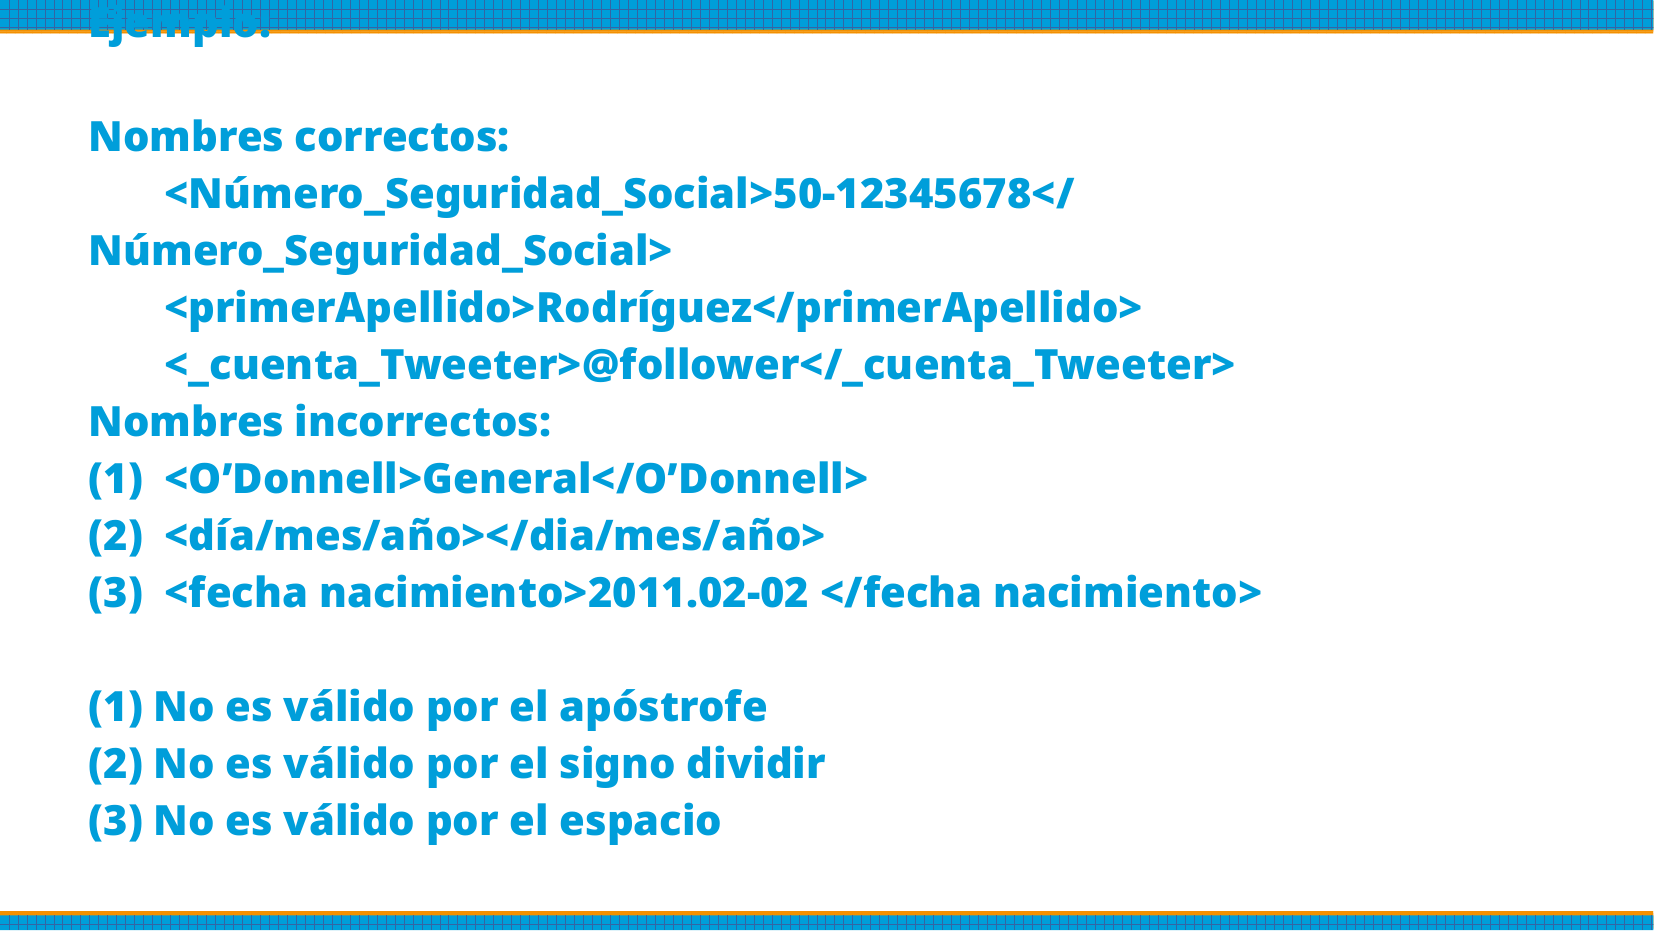

# Ejemplo:
Nombres correctos:
	<Número_Seguridad_Social>50-12345678</Número_Seguridad_Social>
	<primerApellido>Rodríguez</primerApellido>
	<_cuenta_Tweeter>@follower</_cuenta_Tweeter>
Nombres incorrectos:
(1)	<O’Donnell>General</O’Donnell>
(2)	<día/mes/año></dia/mes/año>
(3)	<fecha nacimiento>2011.02-02 </fecha nacimiento>
(1) No es válido por el apóstrofe
(2) No es válido por el signo dividir
(3) No es válido por el espacio